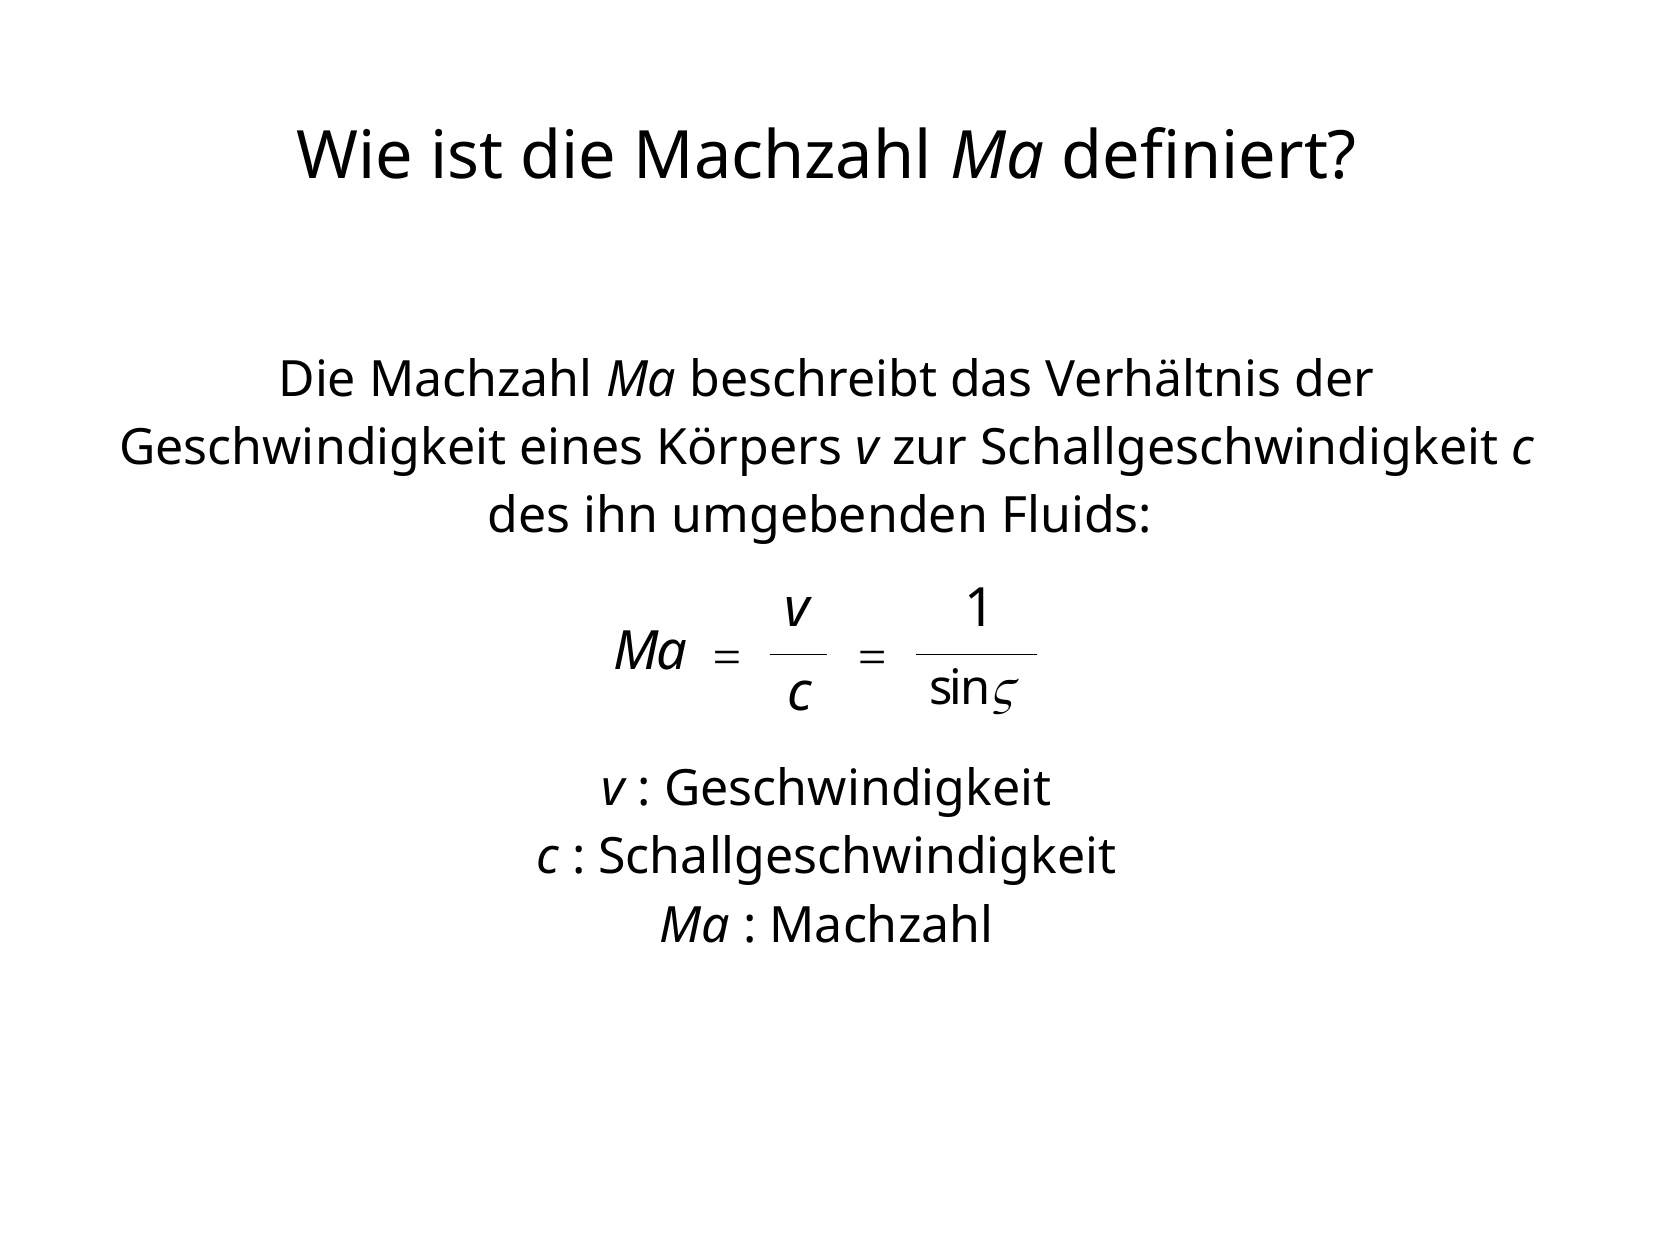

# Wie ist die Machzahl Ma definiert?
Die Machzahl Ma beschreibt das Verhältnis der Geschwindigkeit eines Körpers v zur Schallgeschwindigkeit c des ihn umgebenden Fluids:
v : Geschwindigkeit
c : Schallgeschwindigkeit
Ma : Machzahl